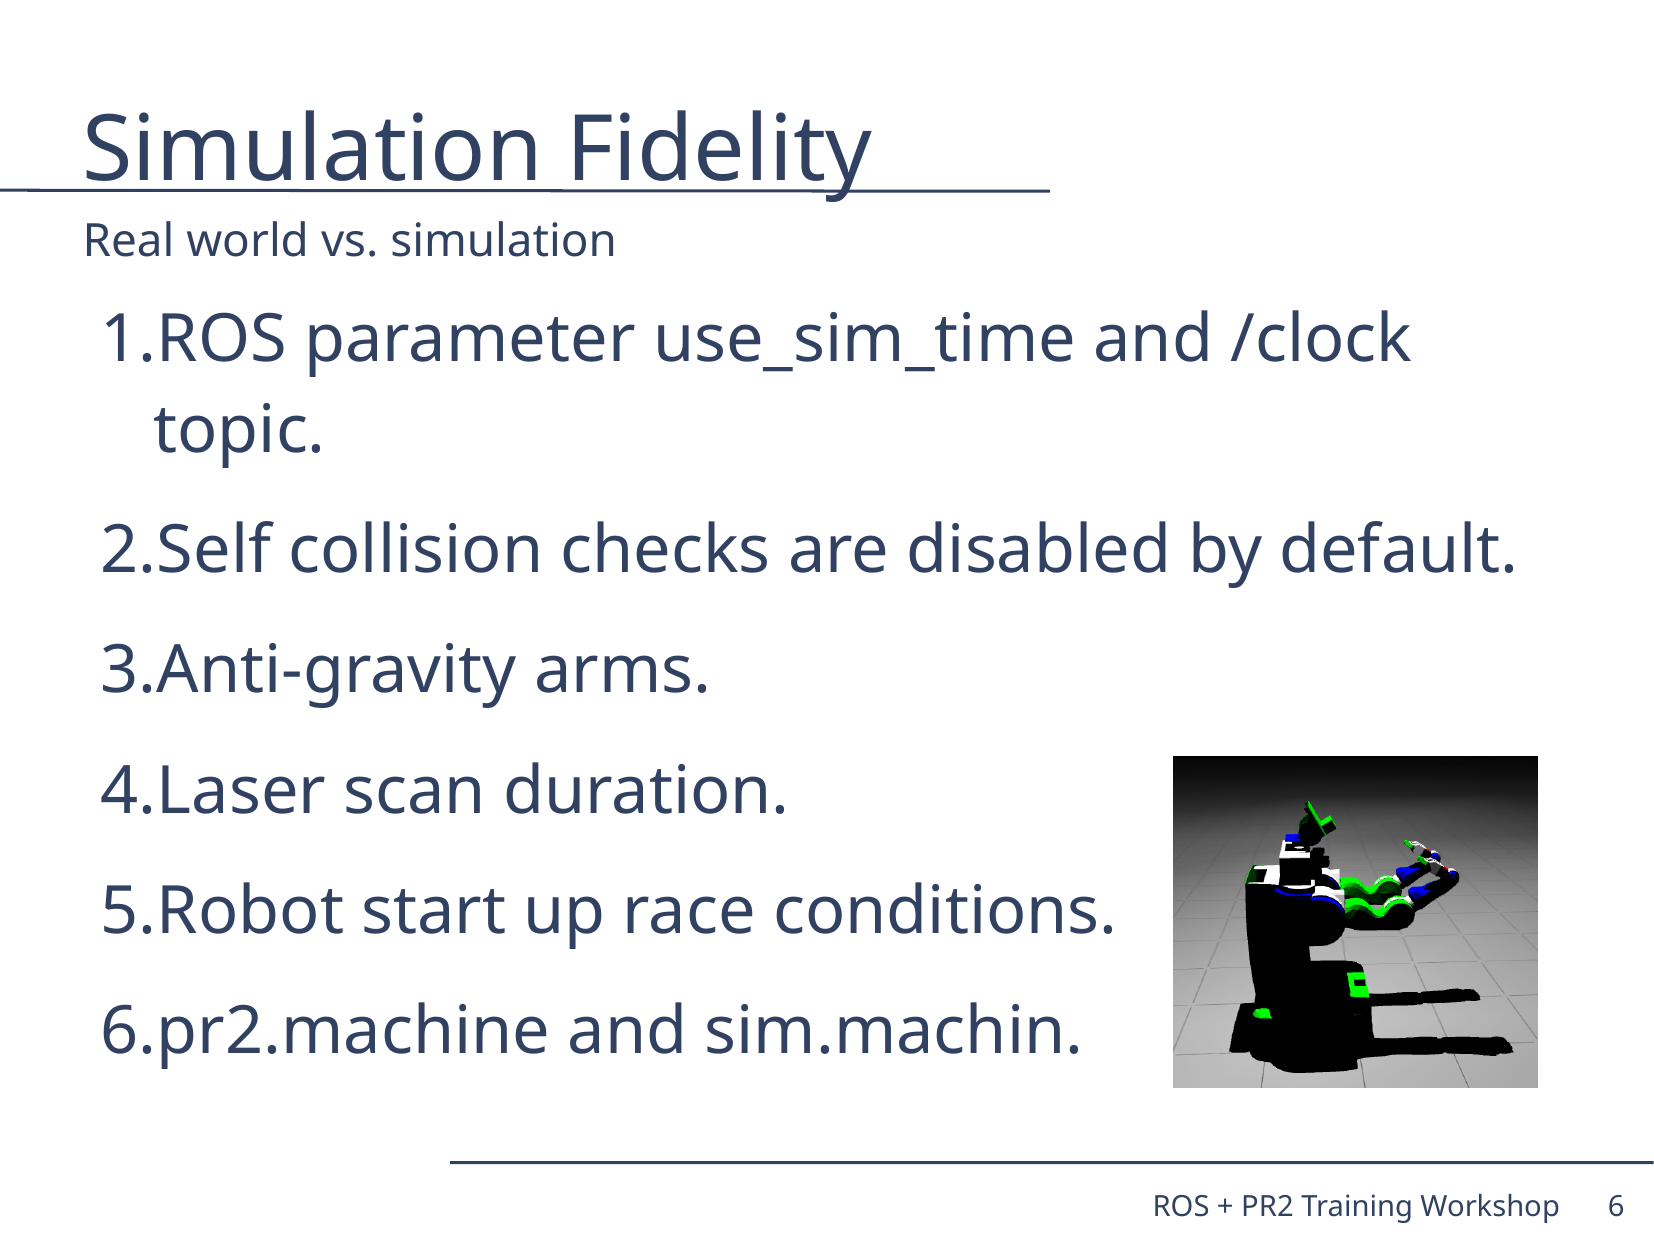

# Simulation Fidelity Real world vs. simulation
ROS parameter use_sim_time and /clock topic.
Self collision checks are disabled by default.
Anti-gravity arms.
Laser scan duration.
Robot start up race conditions.
pr2.machine and sim.machin.